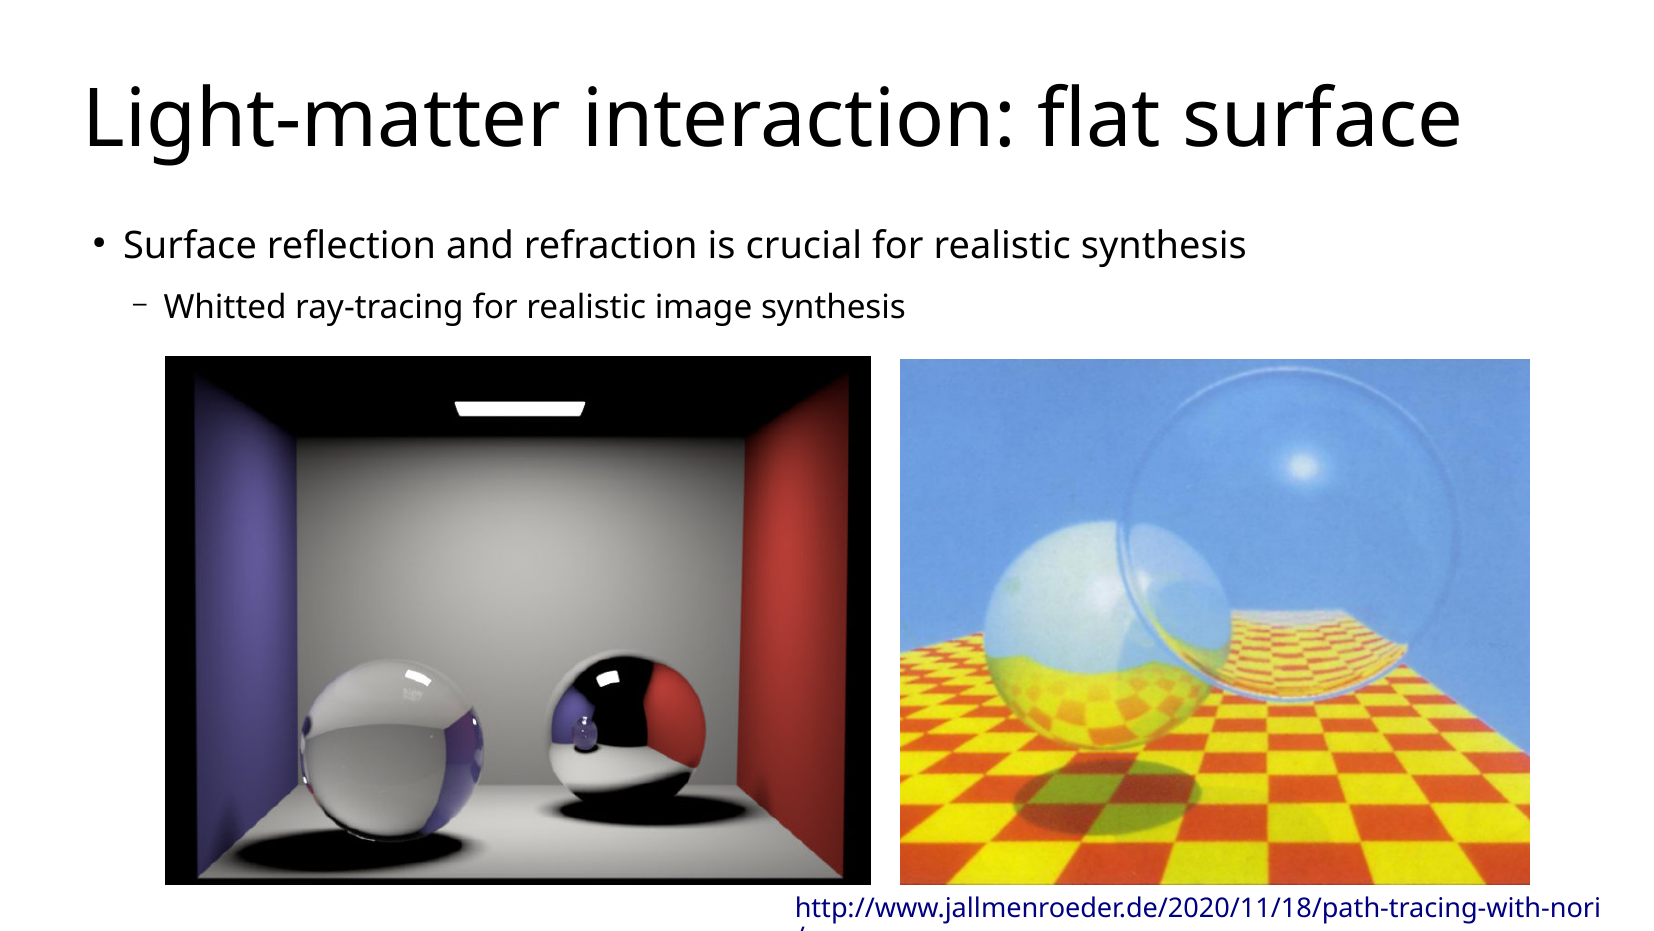

# Light-matter interaction: flat surface
Surface reflection and refraction is crucial for realistic synthesis
Whitted ray-tracing for realistic image synthesis
http://www.jallmenroeder.de/2020/11/18/path-tracing-with-nori/